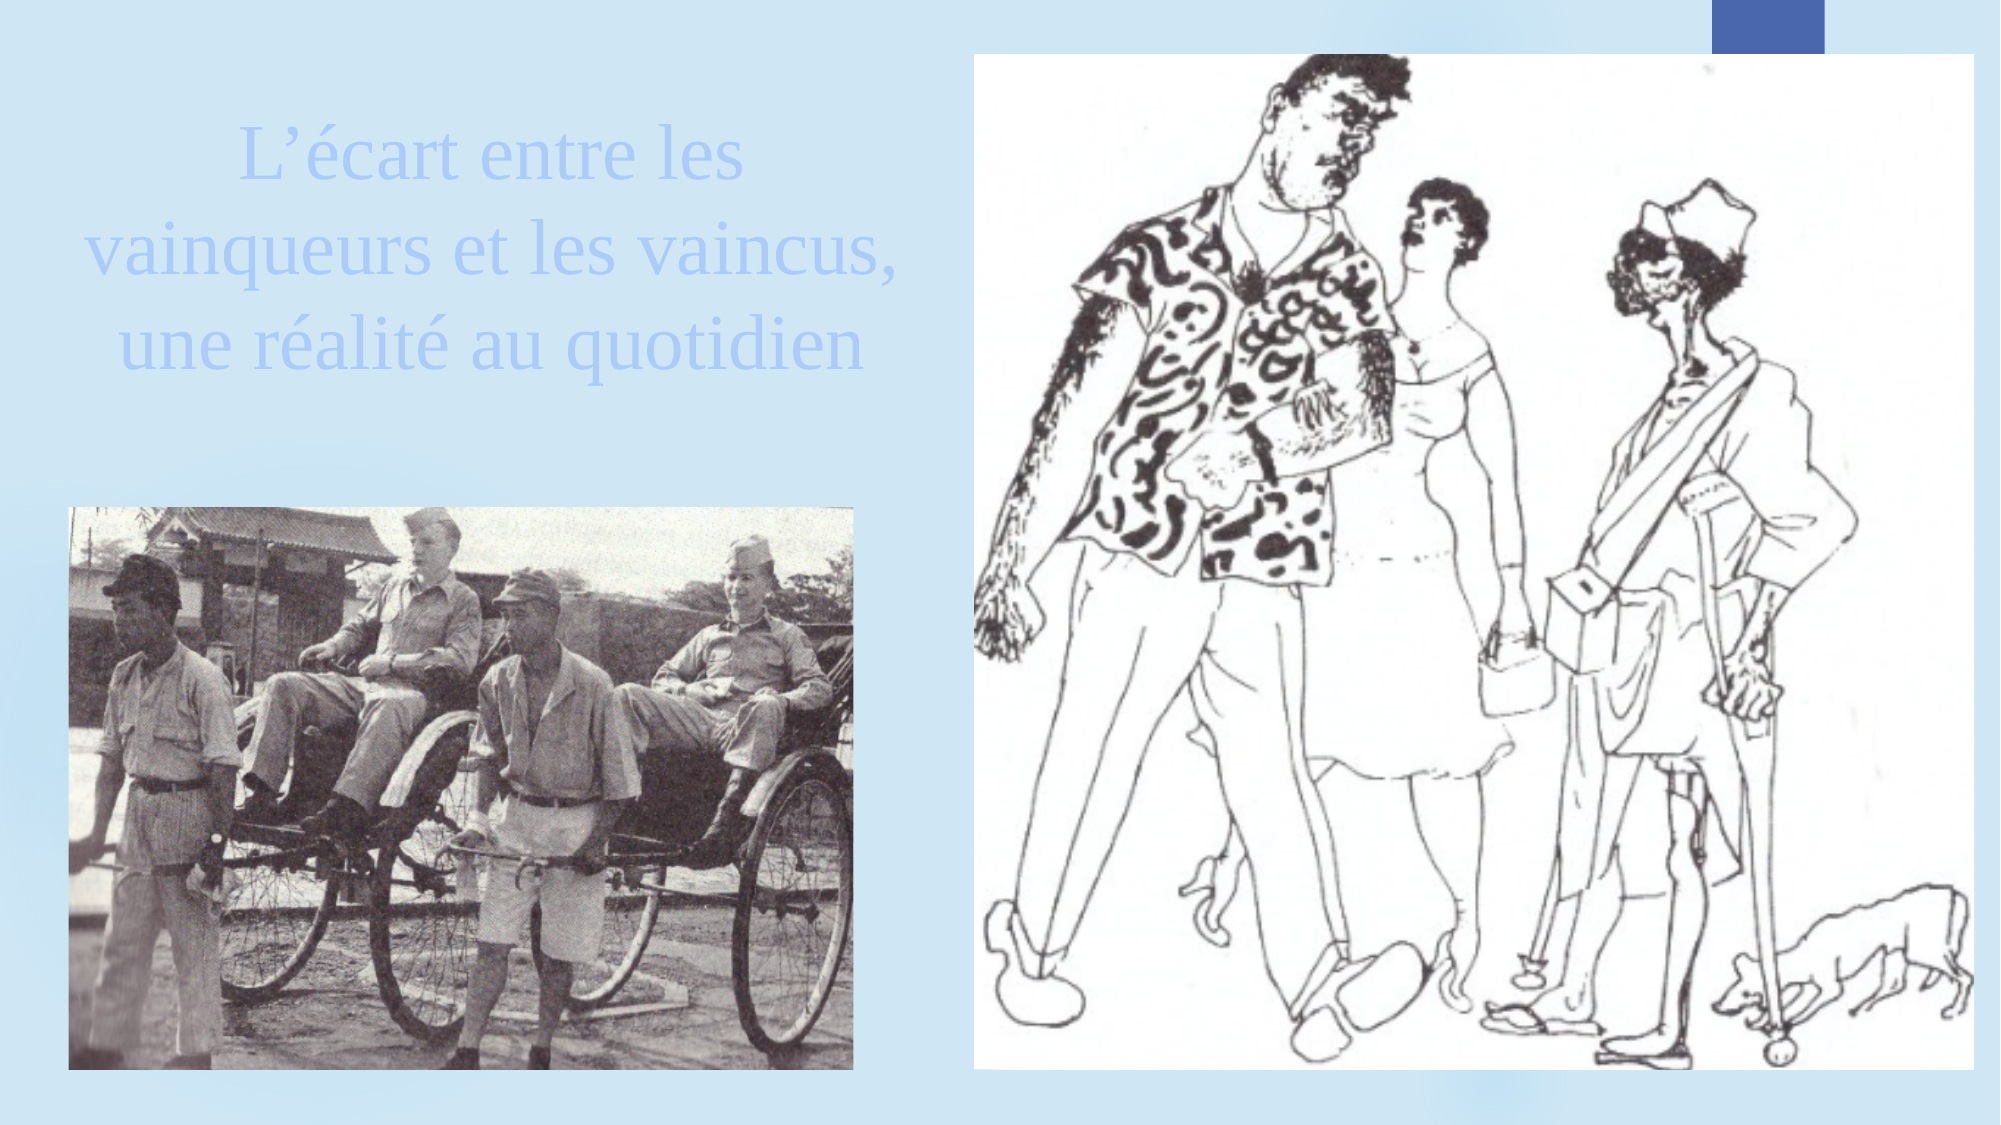

# L’écart entre les vainqueurs et les vaincus, une réalité au quotidien